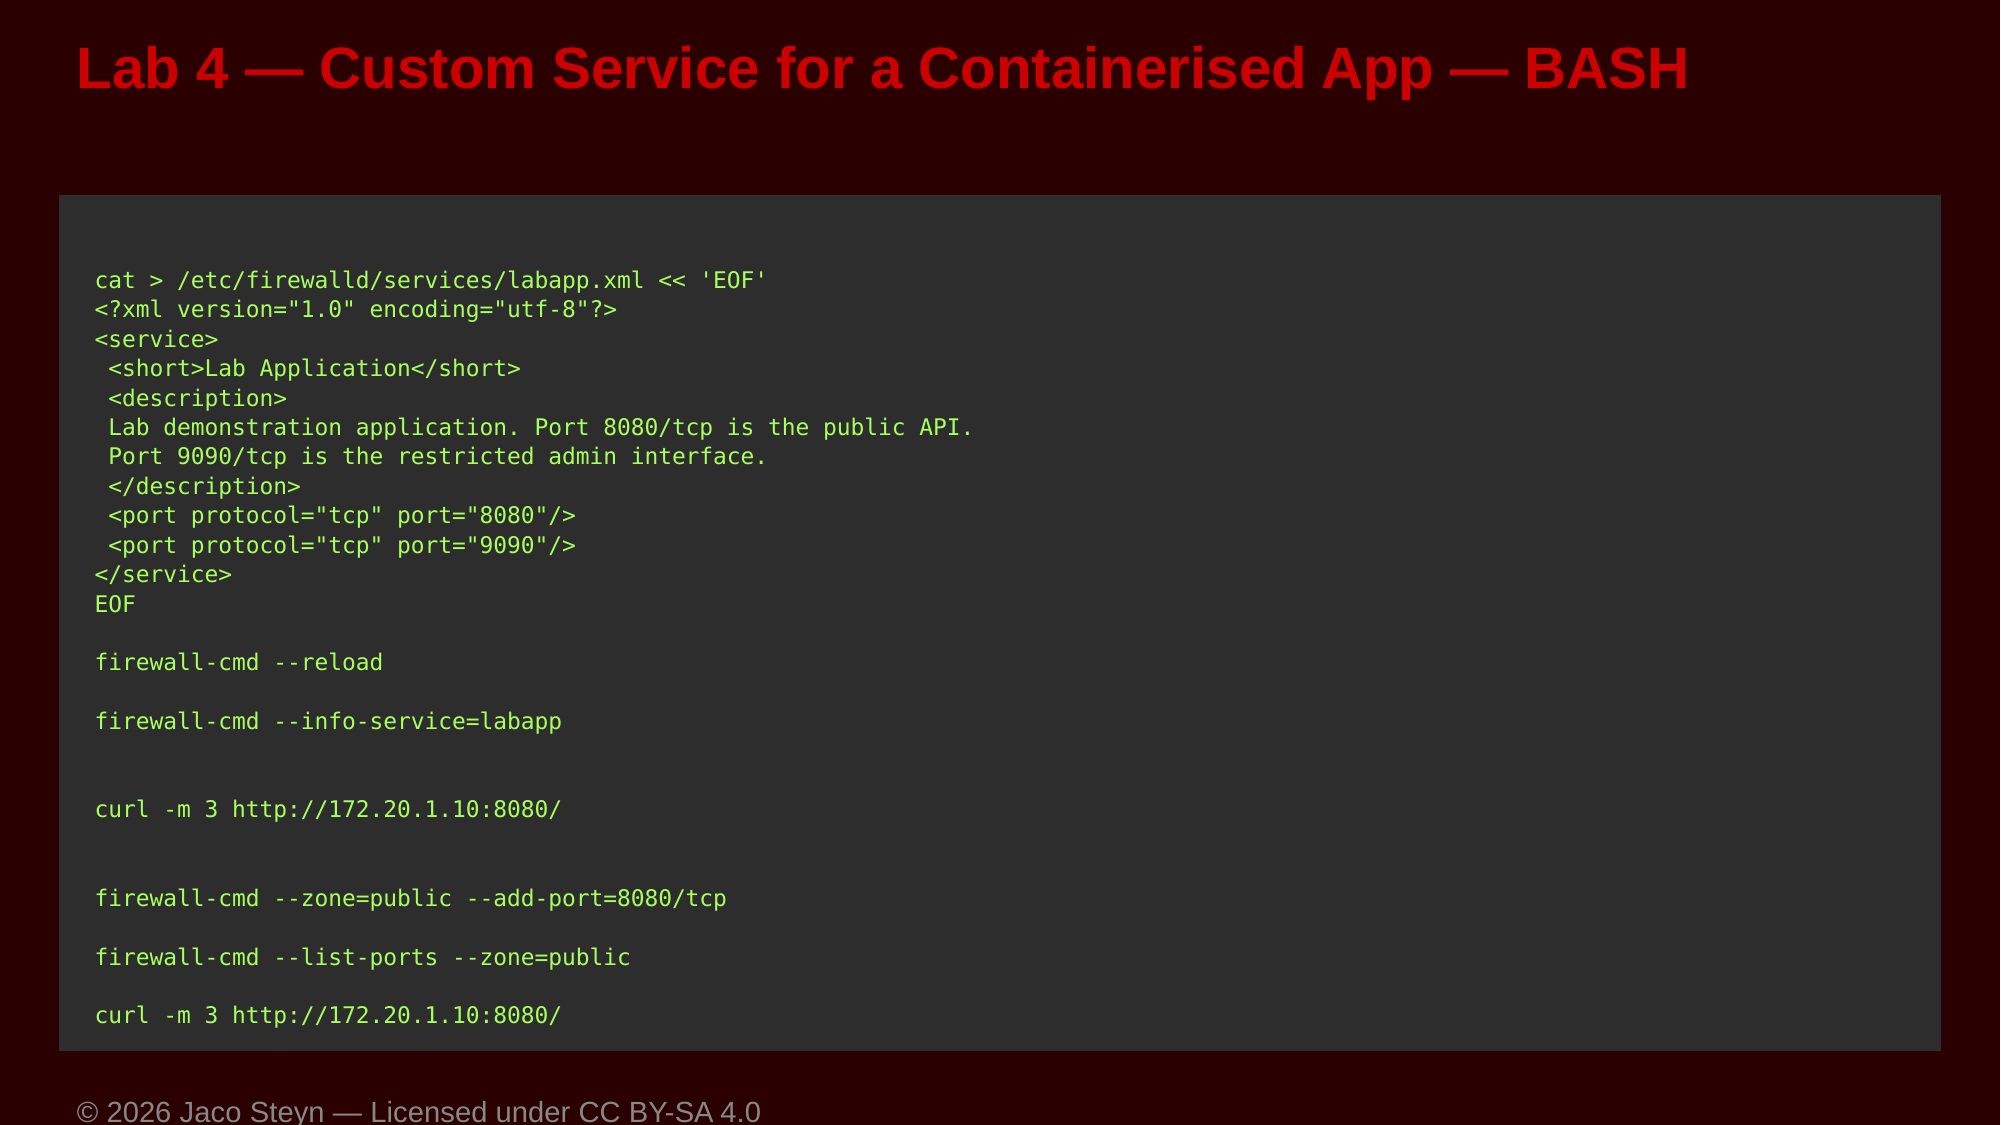

Lab 4 — Custom Service for a Containerised App — BASH
cat > /etc/firewalld/services/labapp.xml << 'EOF'
<?xml version="1.0" encoding="utf-8"?>
<service>
 <short>Lab Application</short>
 <description>
 Lab demonstration application. Port 8080/tcp is the public API.
 Port 9090/tcp is the restricted admin interface.
 </description>
 <port protocol="tcp" port="8080"/>
 <port protocol="tcp" port="9090"/>
</service>
EOF
firewall-cmd --reload
firewall-cmd --info-service=labapp
curl -m 3 http://172.20.1.10:8080/
firewall-cmd --zone=public --add-port=8080/tcp
firewall-cmd --list-ports --zone=public
curl -m 3 http://172.20.1.10:8080/
© 2026 Jaco Steyn — Licensed under CC BY-SA 4.0